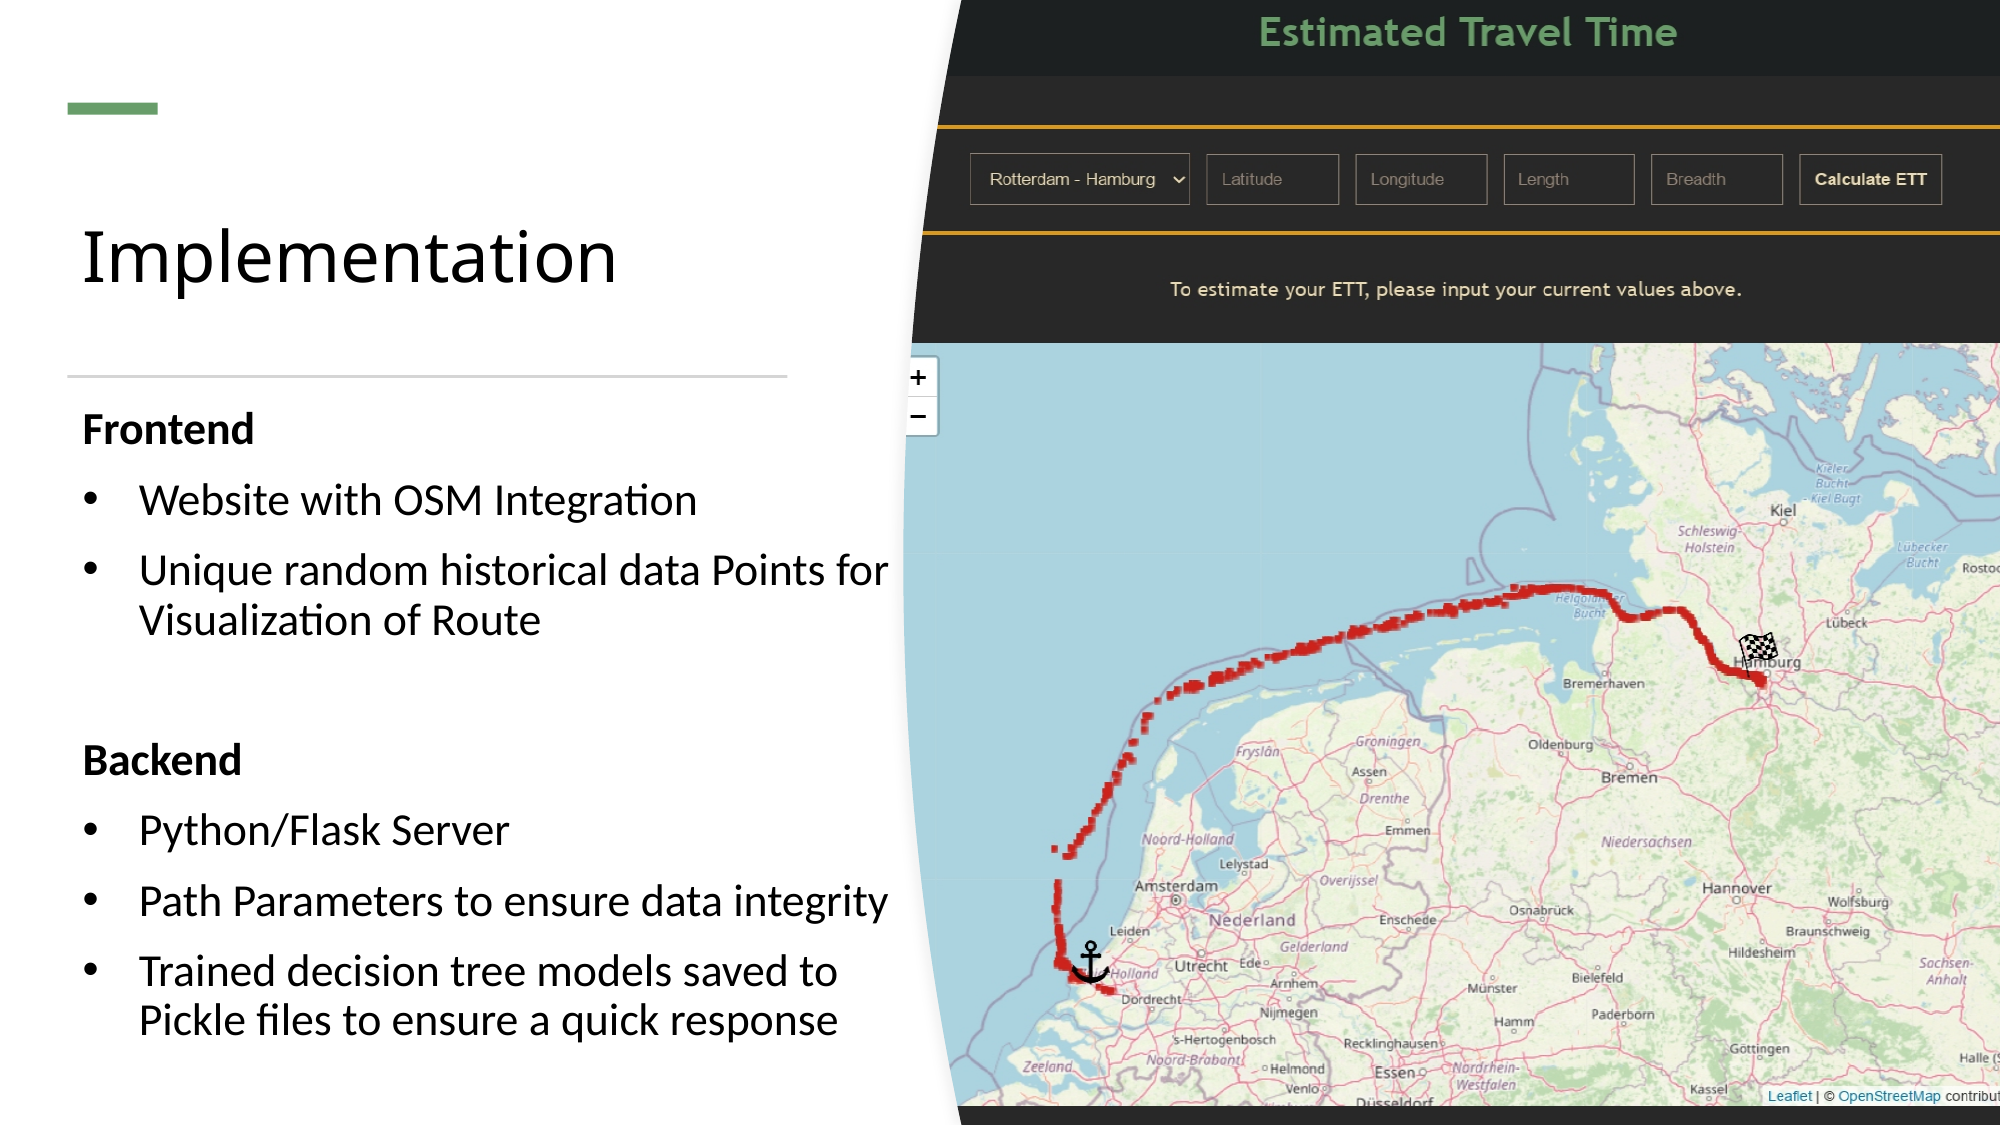

# Implementation
Frontend
Website with OSM Integration
Unique random historical data Points for Visualization of Route
Backend
Python/Flask Server
Path Parameters to ensure data integrity
Trained decision tree models saved to Pickle files to ensure a quick response